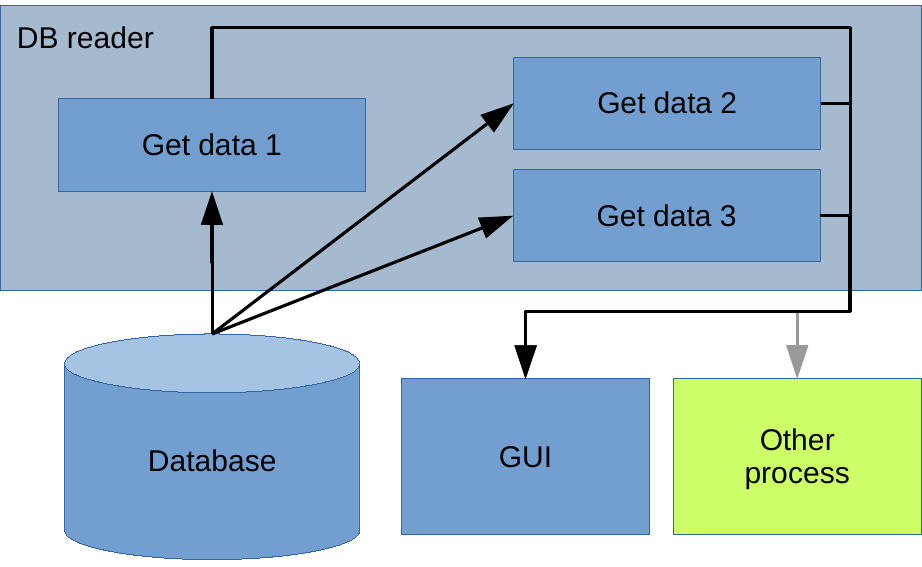

DB reader
Get data 2
Get data 1
Get data 3
Database
Other
process
GUI